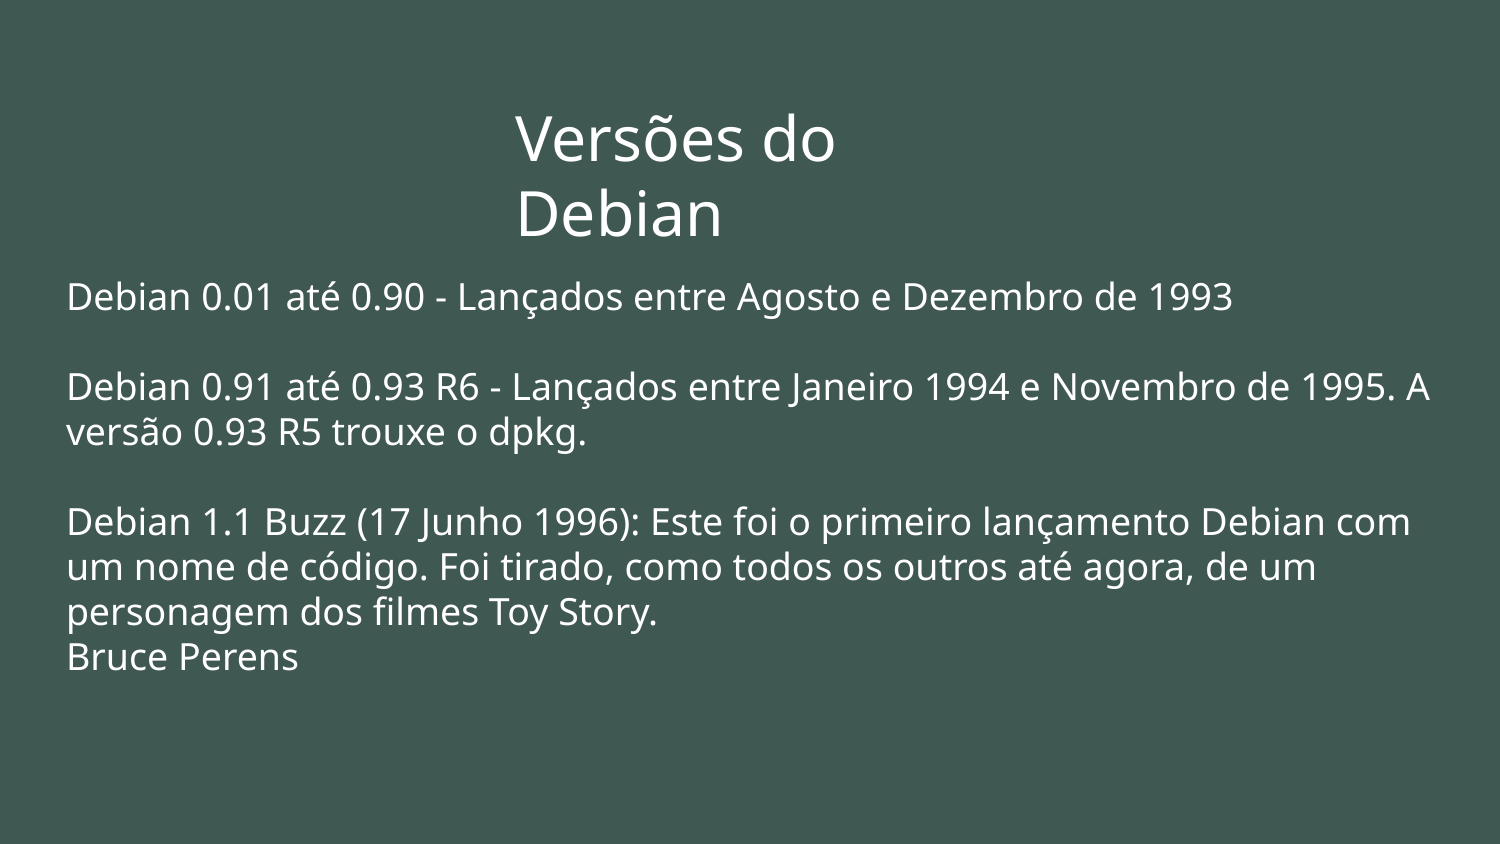

Versões do Debian
# Debian 0.01 até 0.90 - Lançados entre Agosto e Dezembro de 1993 Debian 0.91 até 0.93 R6 - Lançados entre Janeiro 1994 e Novembro de 1995. A versão 0.93 R5 trouxe o dpkg. Debian 1.1 Buzz (17 Junho 1996): Este foi o primeiro lançamento Debian com um nome de código. Foi tirado, como todos os outros até agora, de um personagem dos filmes Toy Story. Bruce Perens